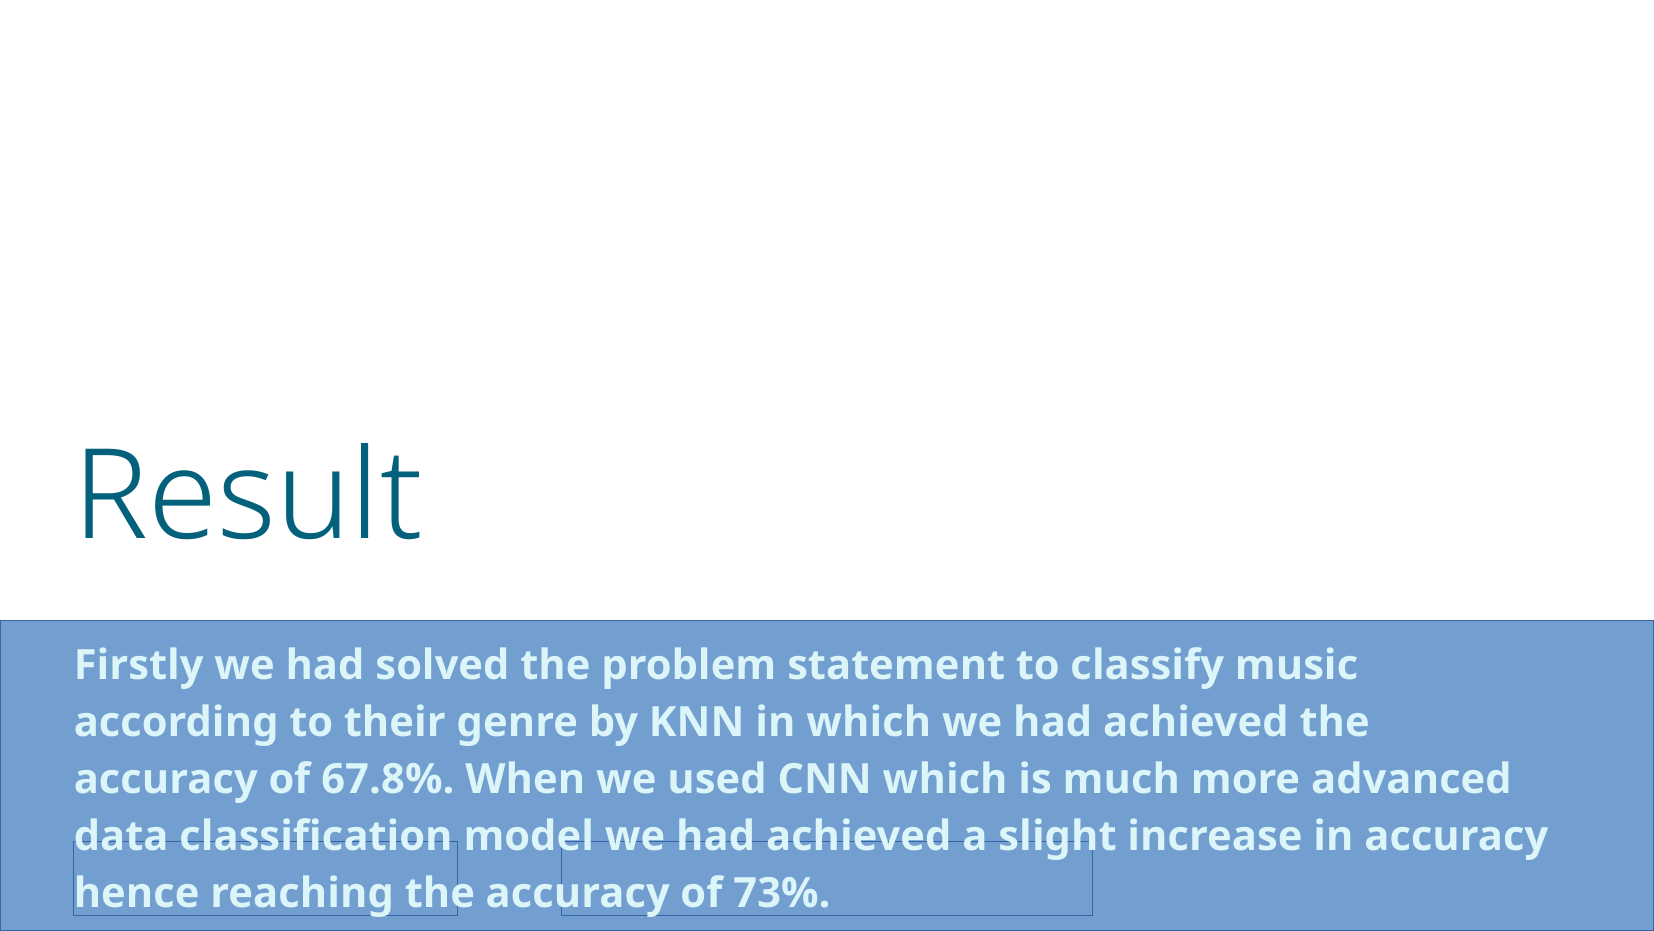

# Result
Firstly we had solved the problem statement to classify music according to their genre by KNN in which we had achieved the accuracy of 67.8%. When we used CNN which is much more advanced data classification model we had achieved a slight increase in accuracy hence reaching the accuracy of 73%.